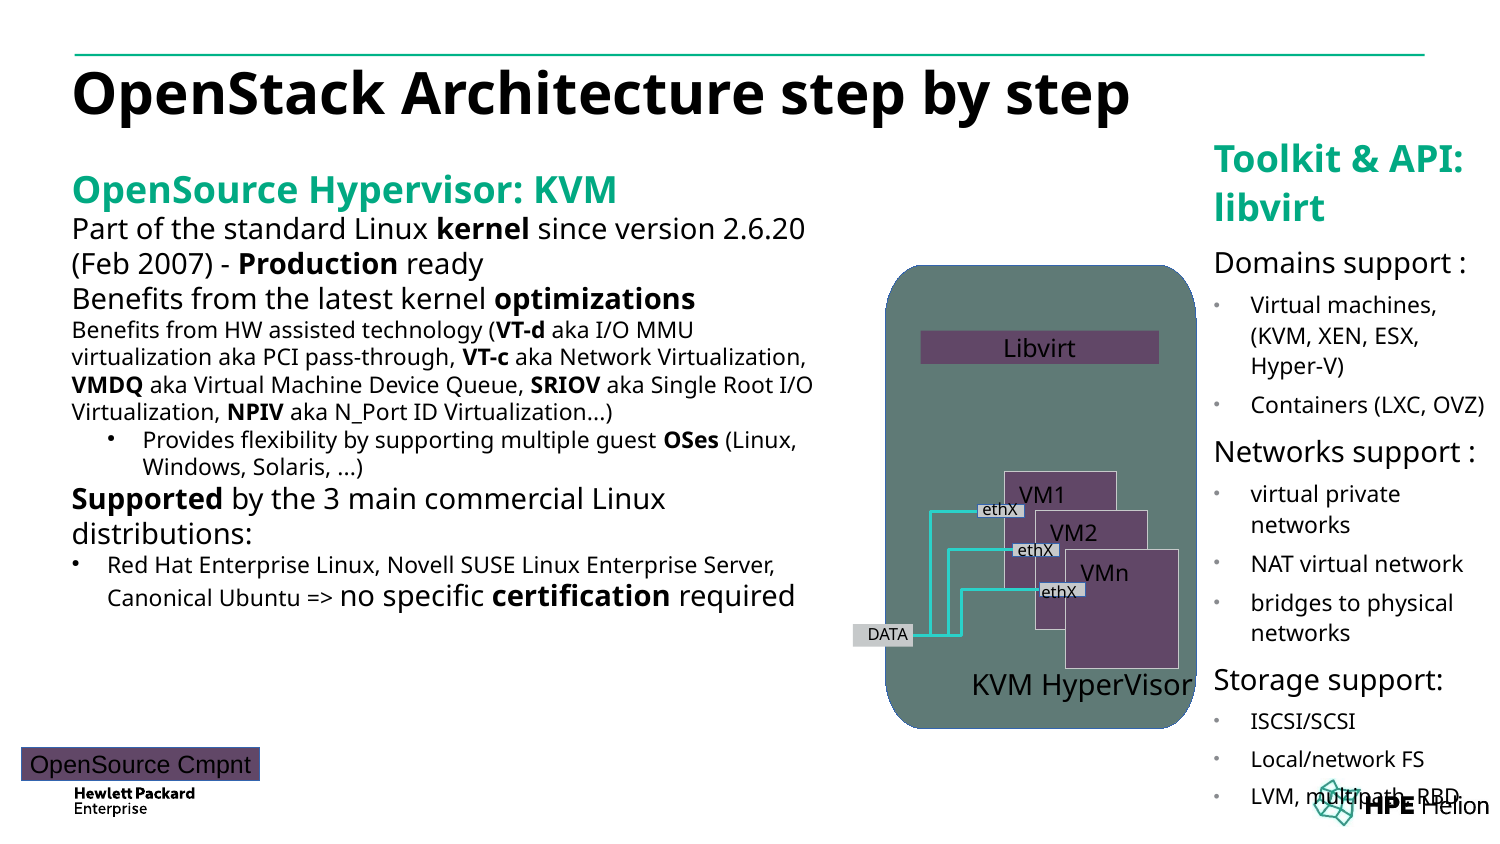

# OpenStack Architecture step by step
Toolkit & API: libvirt
Domains support :
Virtual machines, (KVM, XEN, ESX, Hyper-V)
Containers (LXC, OVZ)
Networks support :
virtual private networks
NAT virtual network
bridges to physical networks
Storage support:
ISCSI/SCSI
Local/network FS
LVM, multipath, RBD
OpenSource Hypervisor: KVM
Part of the standard Linux kernel since version 2.6.20 (Feb 2007) - Production ready
Benefits from the latest kernel optimizations
Benefits from HW assisted technology (VT-d aka I/O MMU virtualization aka PCI pass-through, VT-c aka Network Virtualization, VMDQ aka Virtual Machine Device Queue, SRIOV aka Single Root I/O Virtualization, NPIV aka N_Port ID Virtualization...)
Provides flexibility by supporting multiple guest OSes (Linux, Windows, Solaris, ...)
Supported by the 3 main commercial Linux distributions:
Red Hat Enterprise Linux, Novell SUSE Linux Enterprise Server, Canonical Ubuntu => no specific certification required
 KVM HyperVisor
Libvirt
VM1
ethX
VM2
ethX
VMn
ethX
DATA
OpenSource Cmpnt